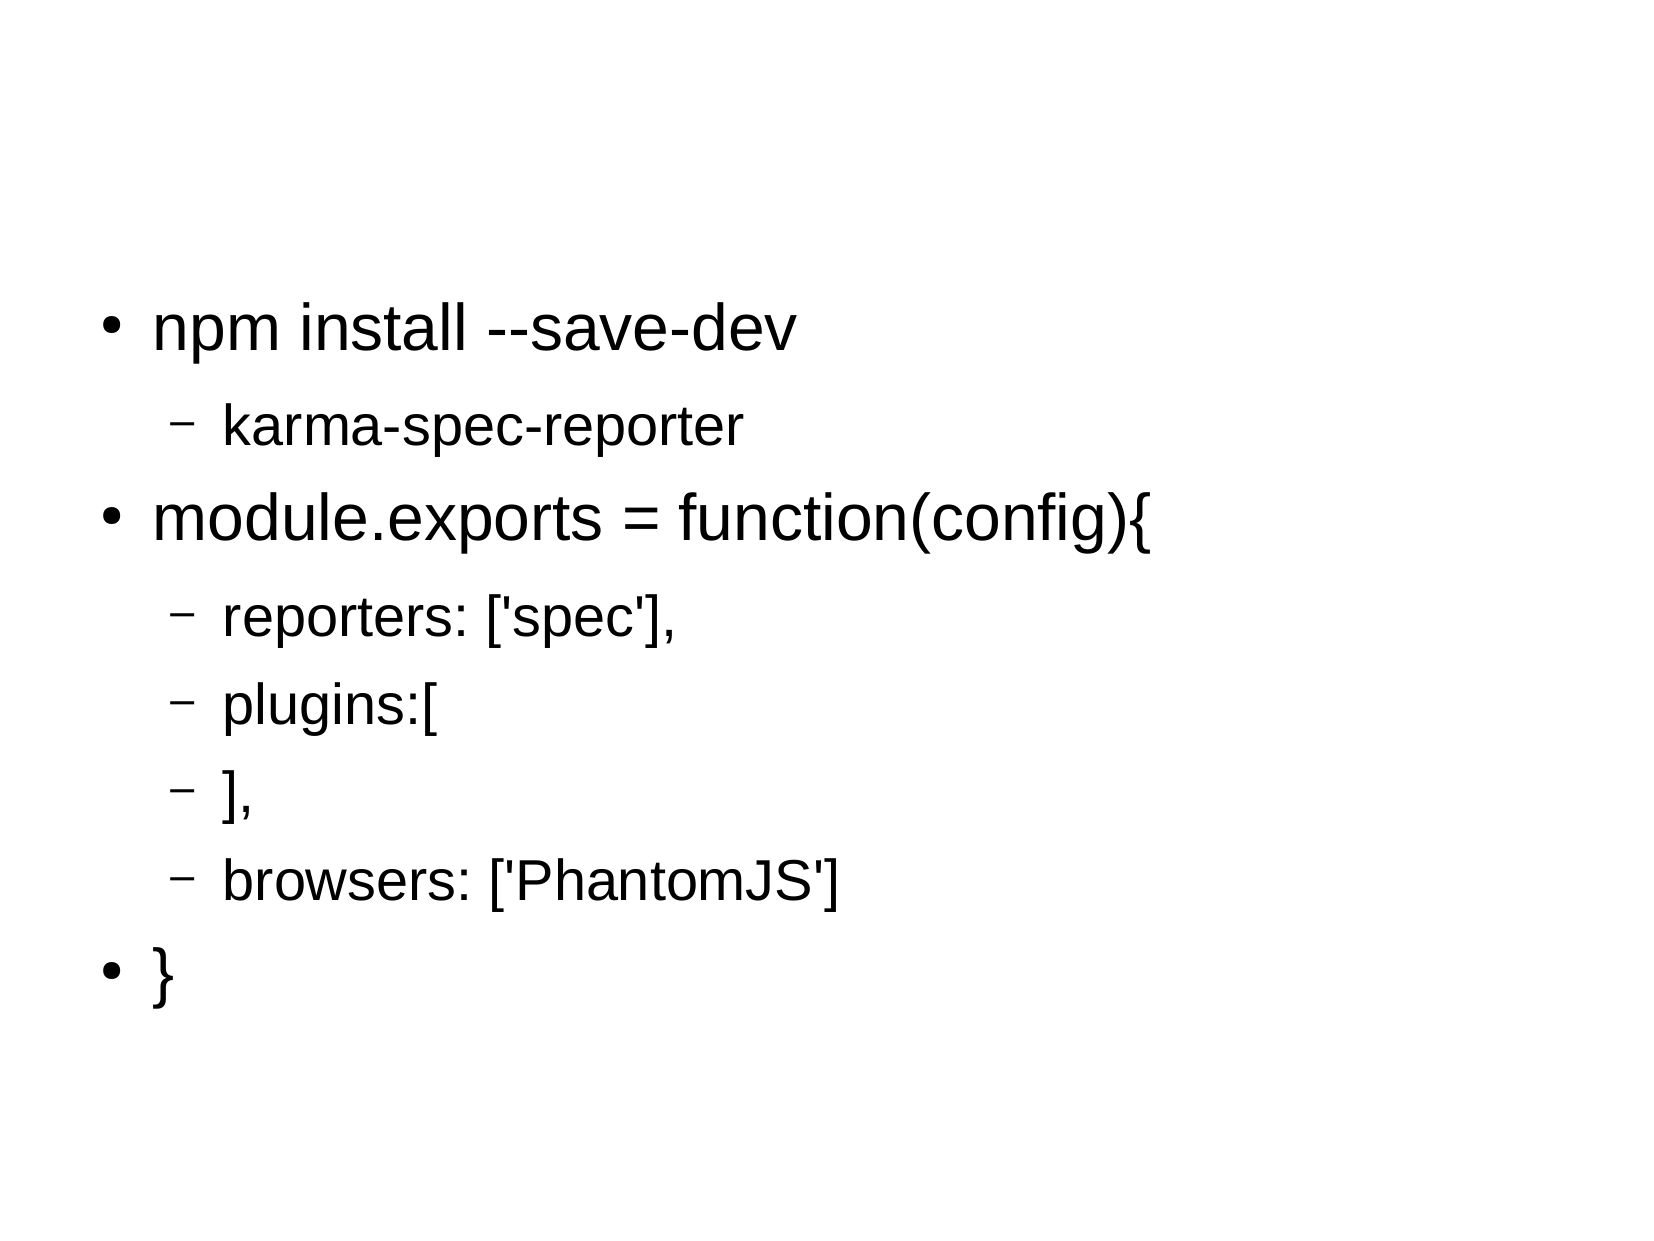

#
npm install --save-dev
karma-spec-reporter
module.exports = function(config){
reporters: ['spec'],
plugins:[
],
browsers: ['PhantomJS']
}